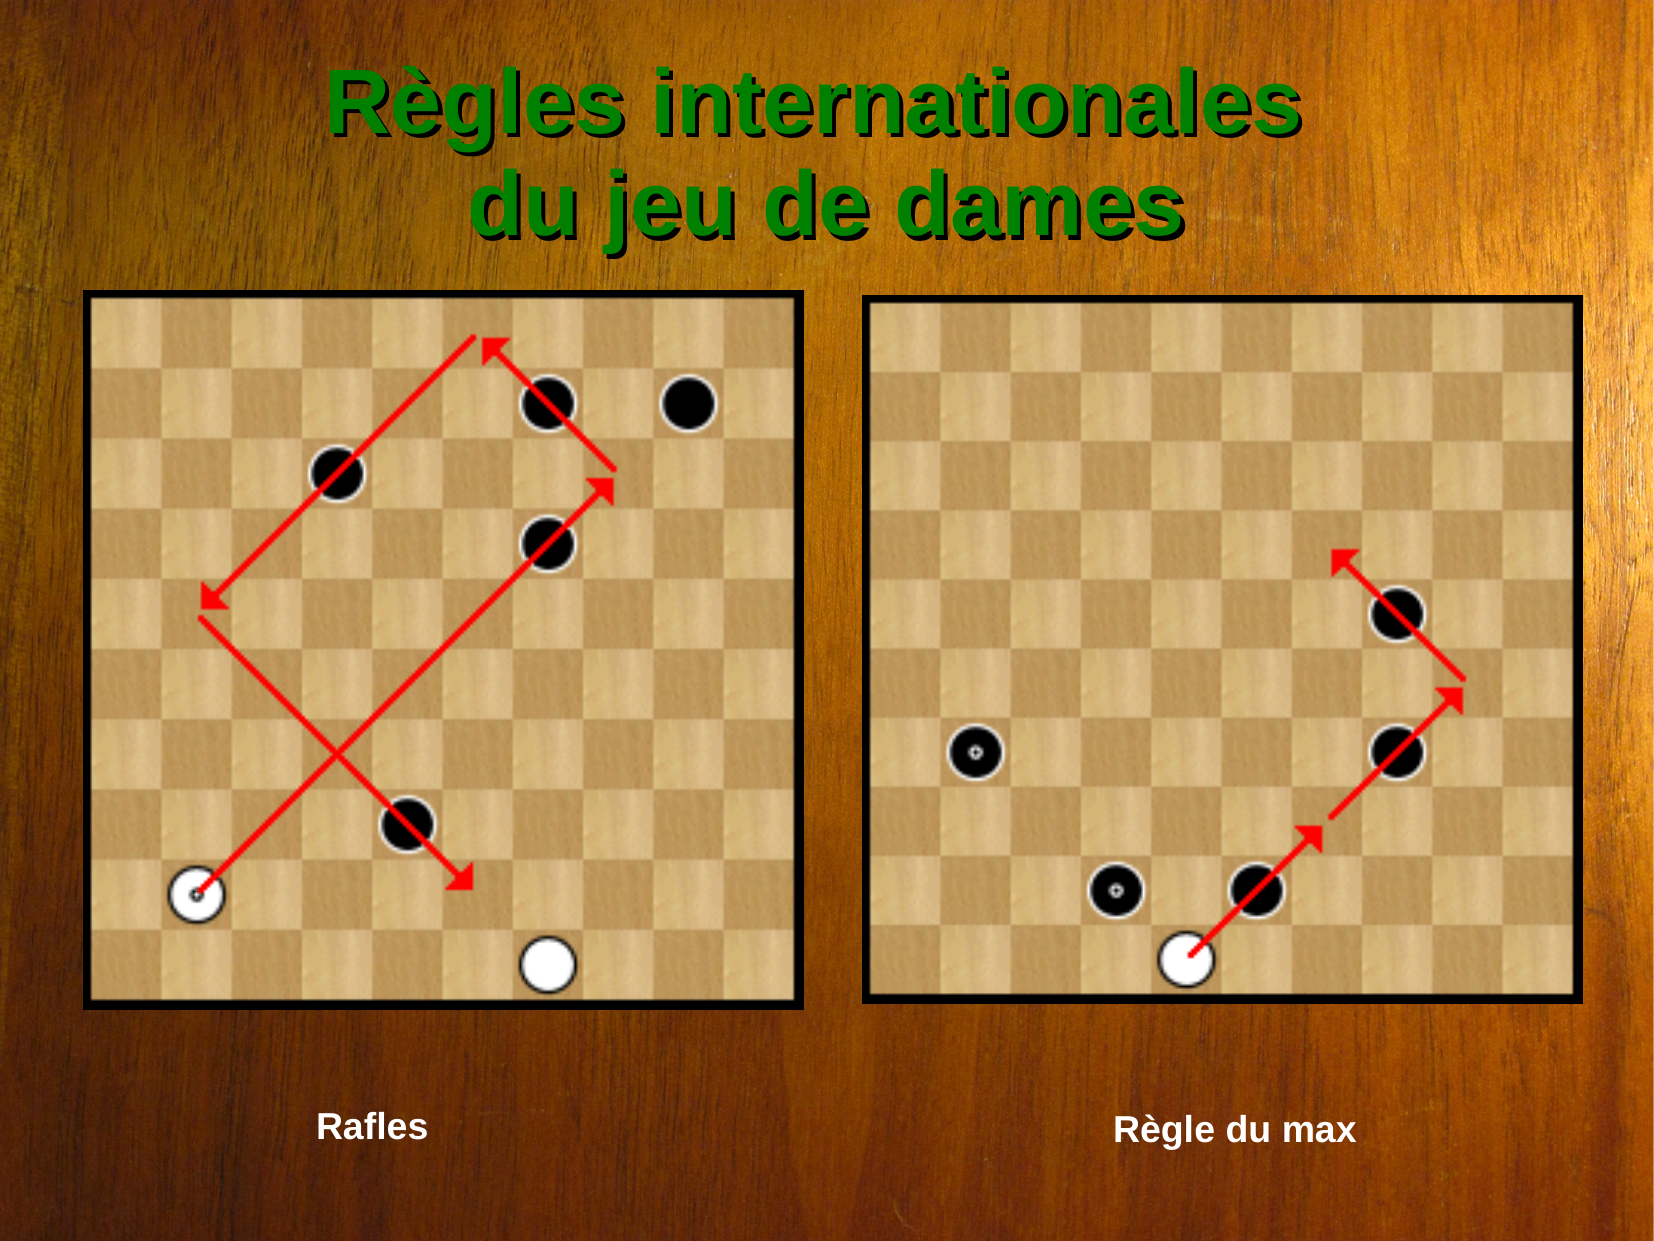

# Règles internationales du jeu de dames
Rafles
Règle du max